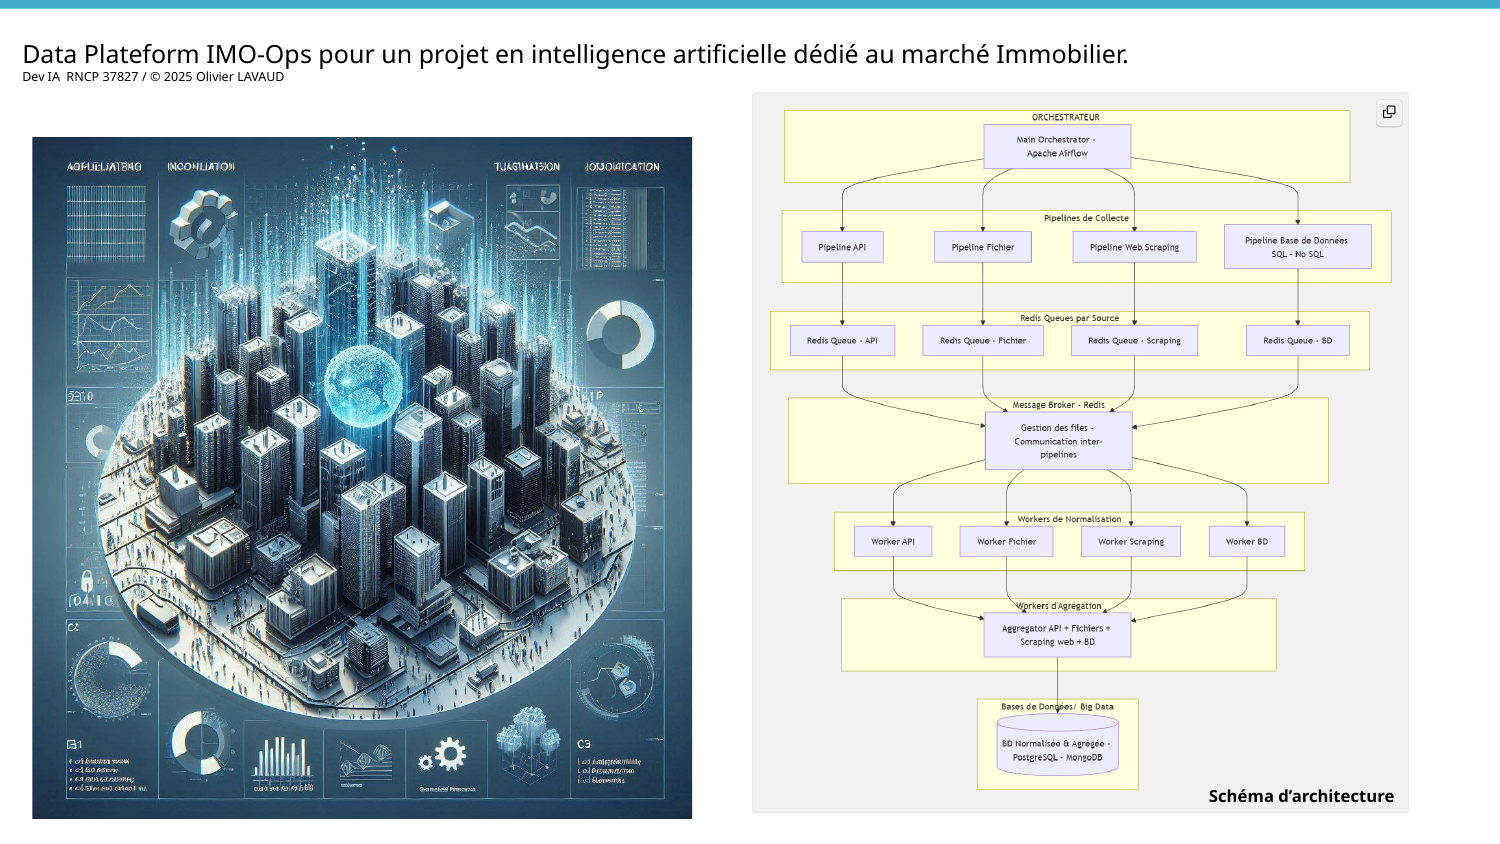

# Data Plateform IMO-Ops pour un projet en intelligence artificielle dédié au marché Immobilier. Dev IA RNCP 37827 / © 2025 Olivier LAVAUD
Schéma d’architecture